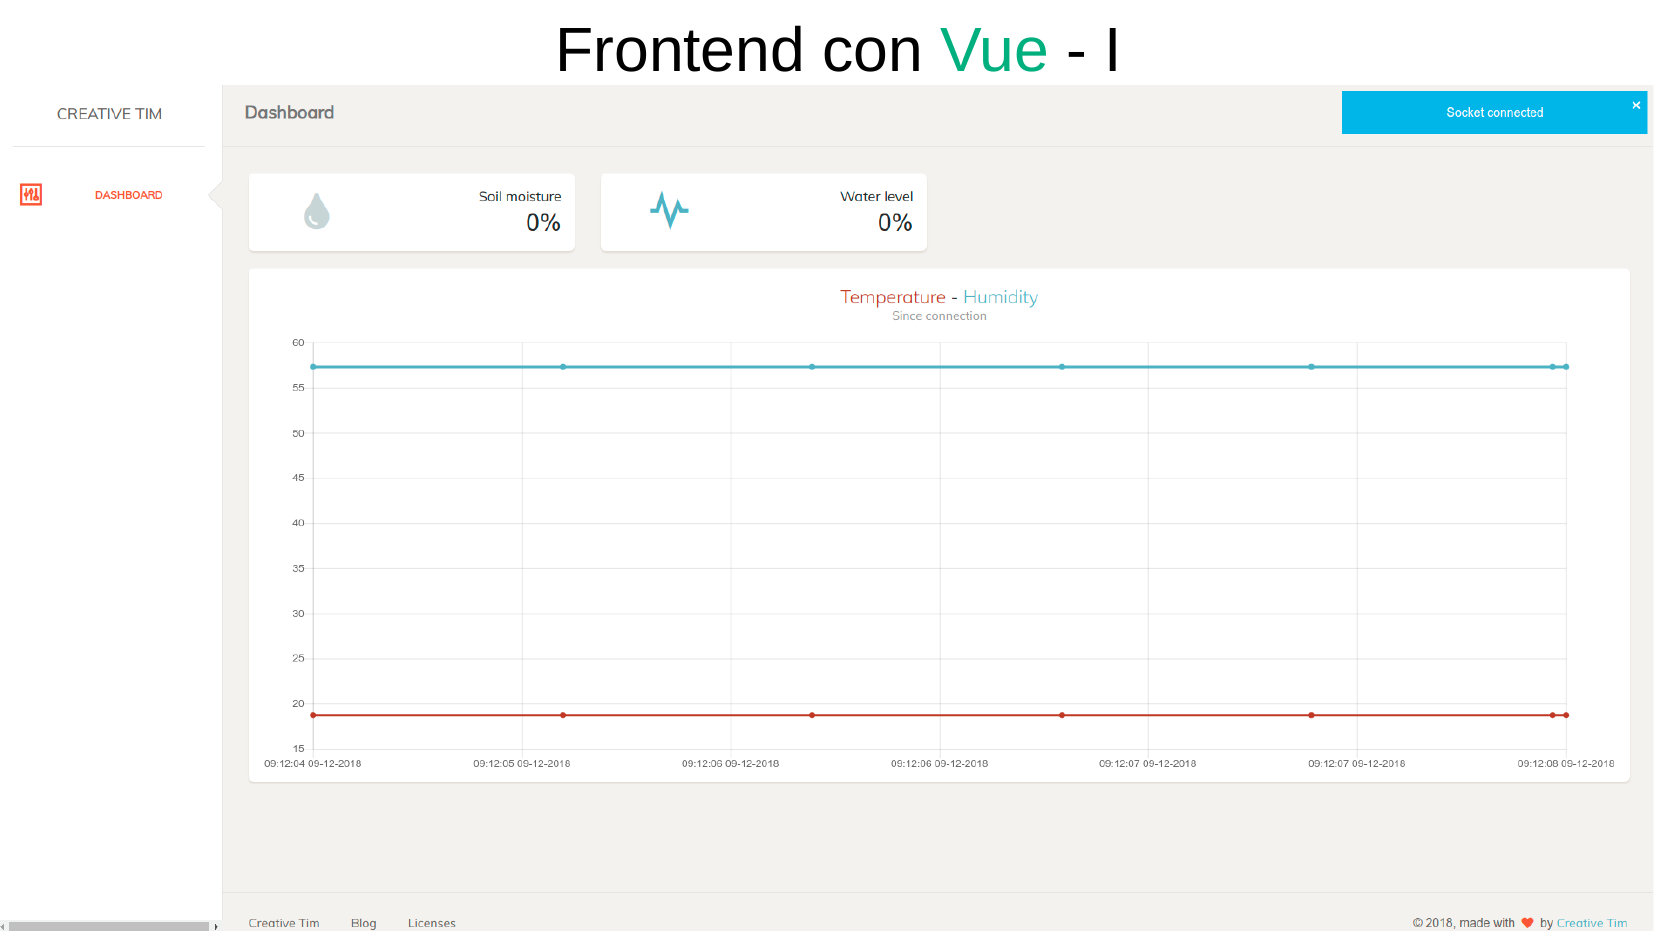

# Frontend con Vue - I
14